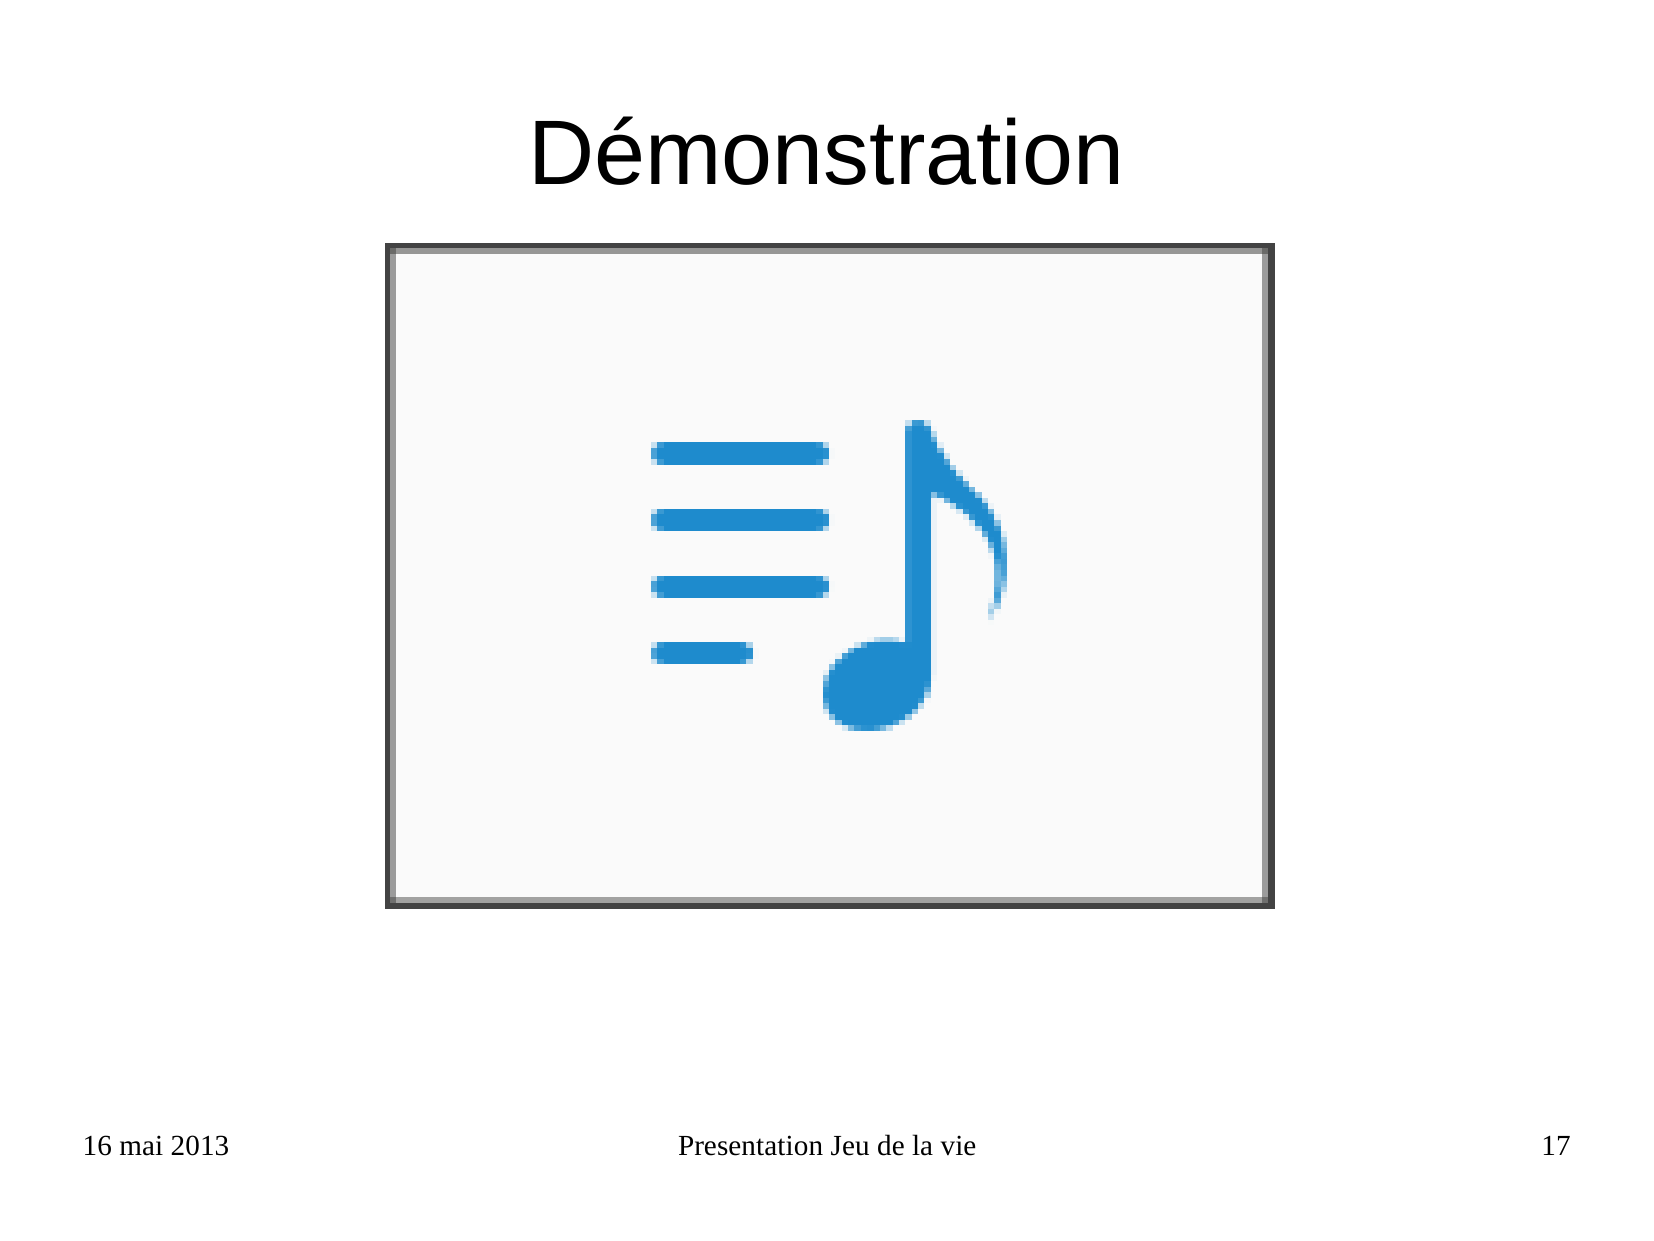

# Démonstration
16 mai 2013
Presentation Jeu de la vie
17